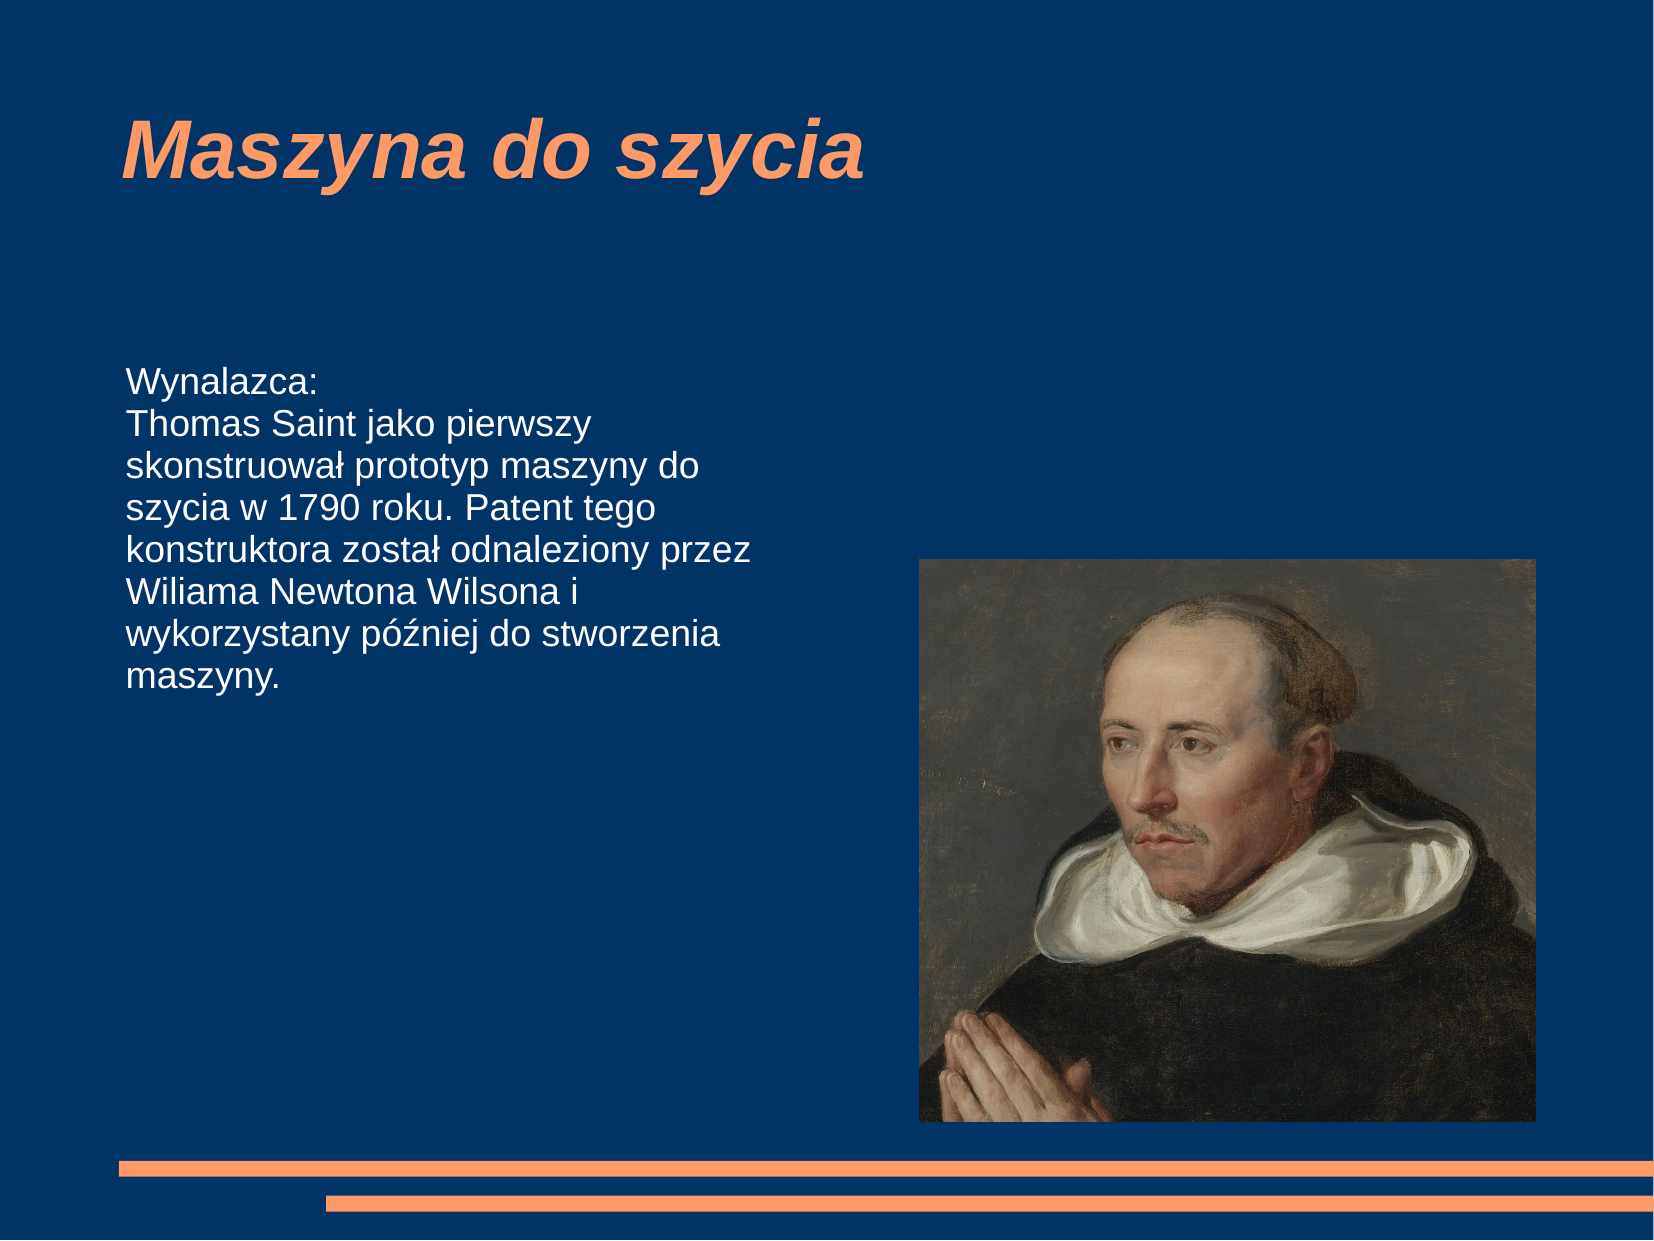

# Maszyna do szycia
Wynalazca:
Thomas Saint jako pierwszy skonstruował prototyp maszyny do szycia w 1790 roku. Patent tego konstruktora został odnaleziony przez Wiliama Newtona Wilsona i wykorzystany później do stworzenia maszyny.